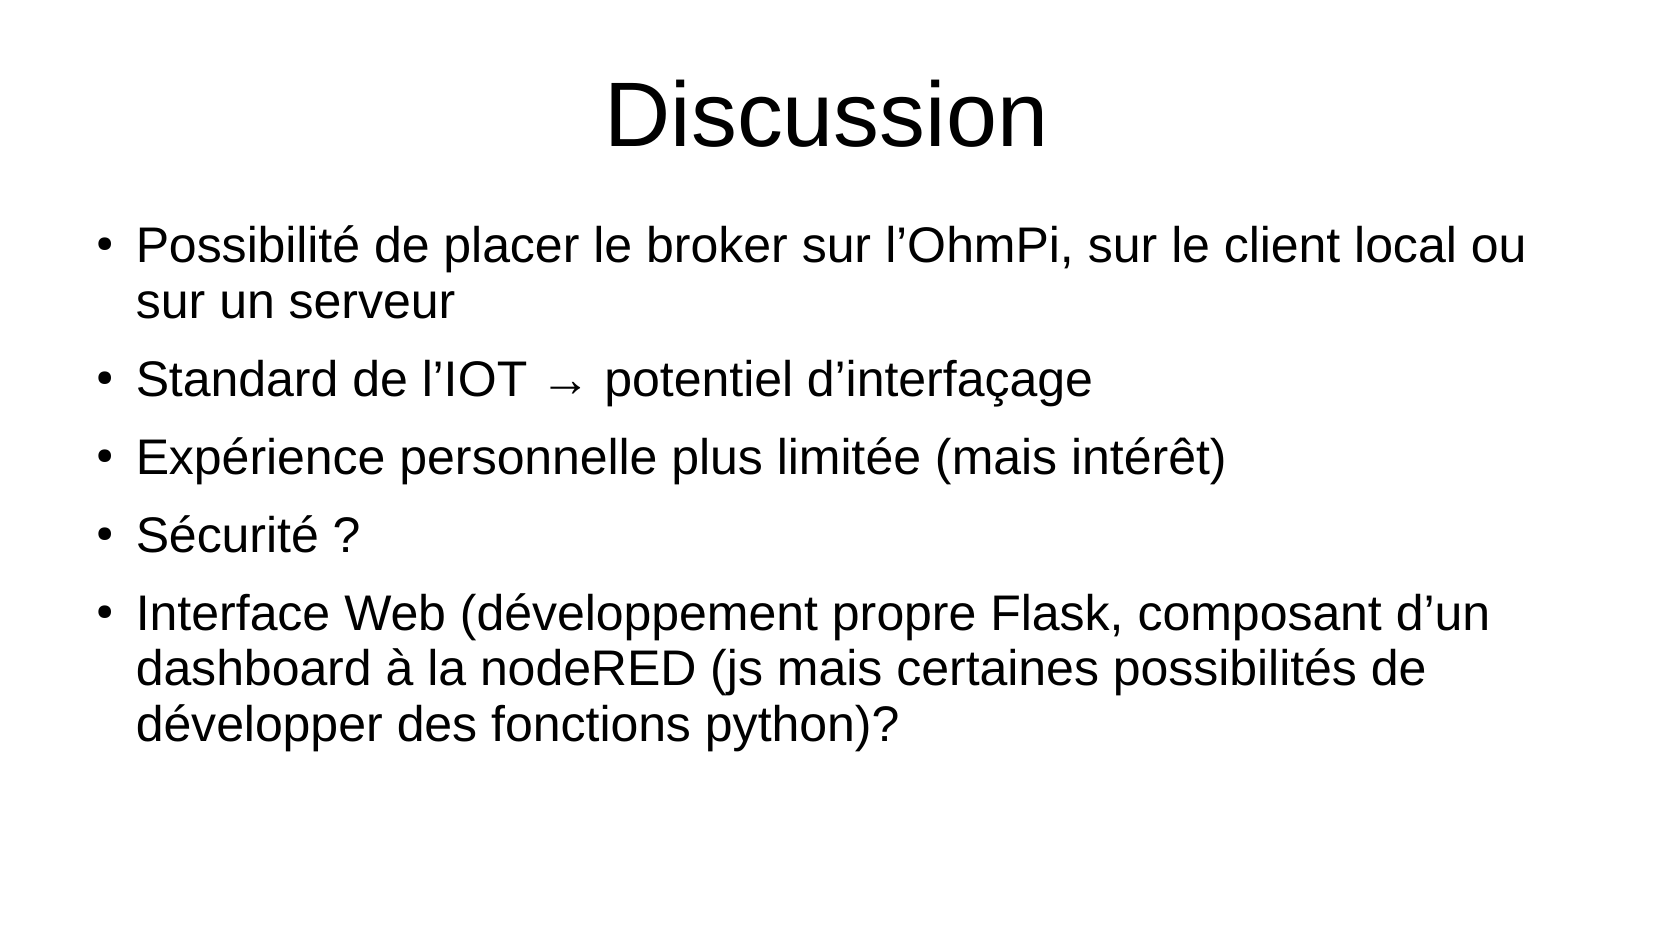

# Discussion
Possibilité de placer le broker sur l’OhmPi, sur le client local ou sur un serveur
Standard de l’IOT → potentiel d’interfaçage
Expérience personnelle plus limitée (mais intérêt)
Sécurité ?
Interface Web (développement propre Flask, composant d’un dashboard à la nodeRED (js mais certaines possibilités de développer des fonctions python)?